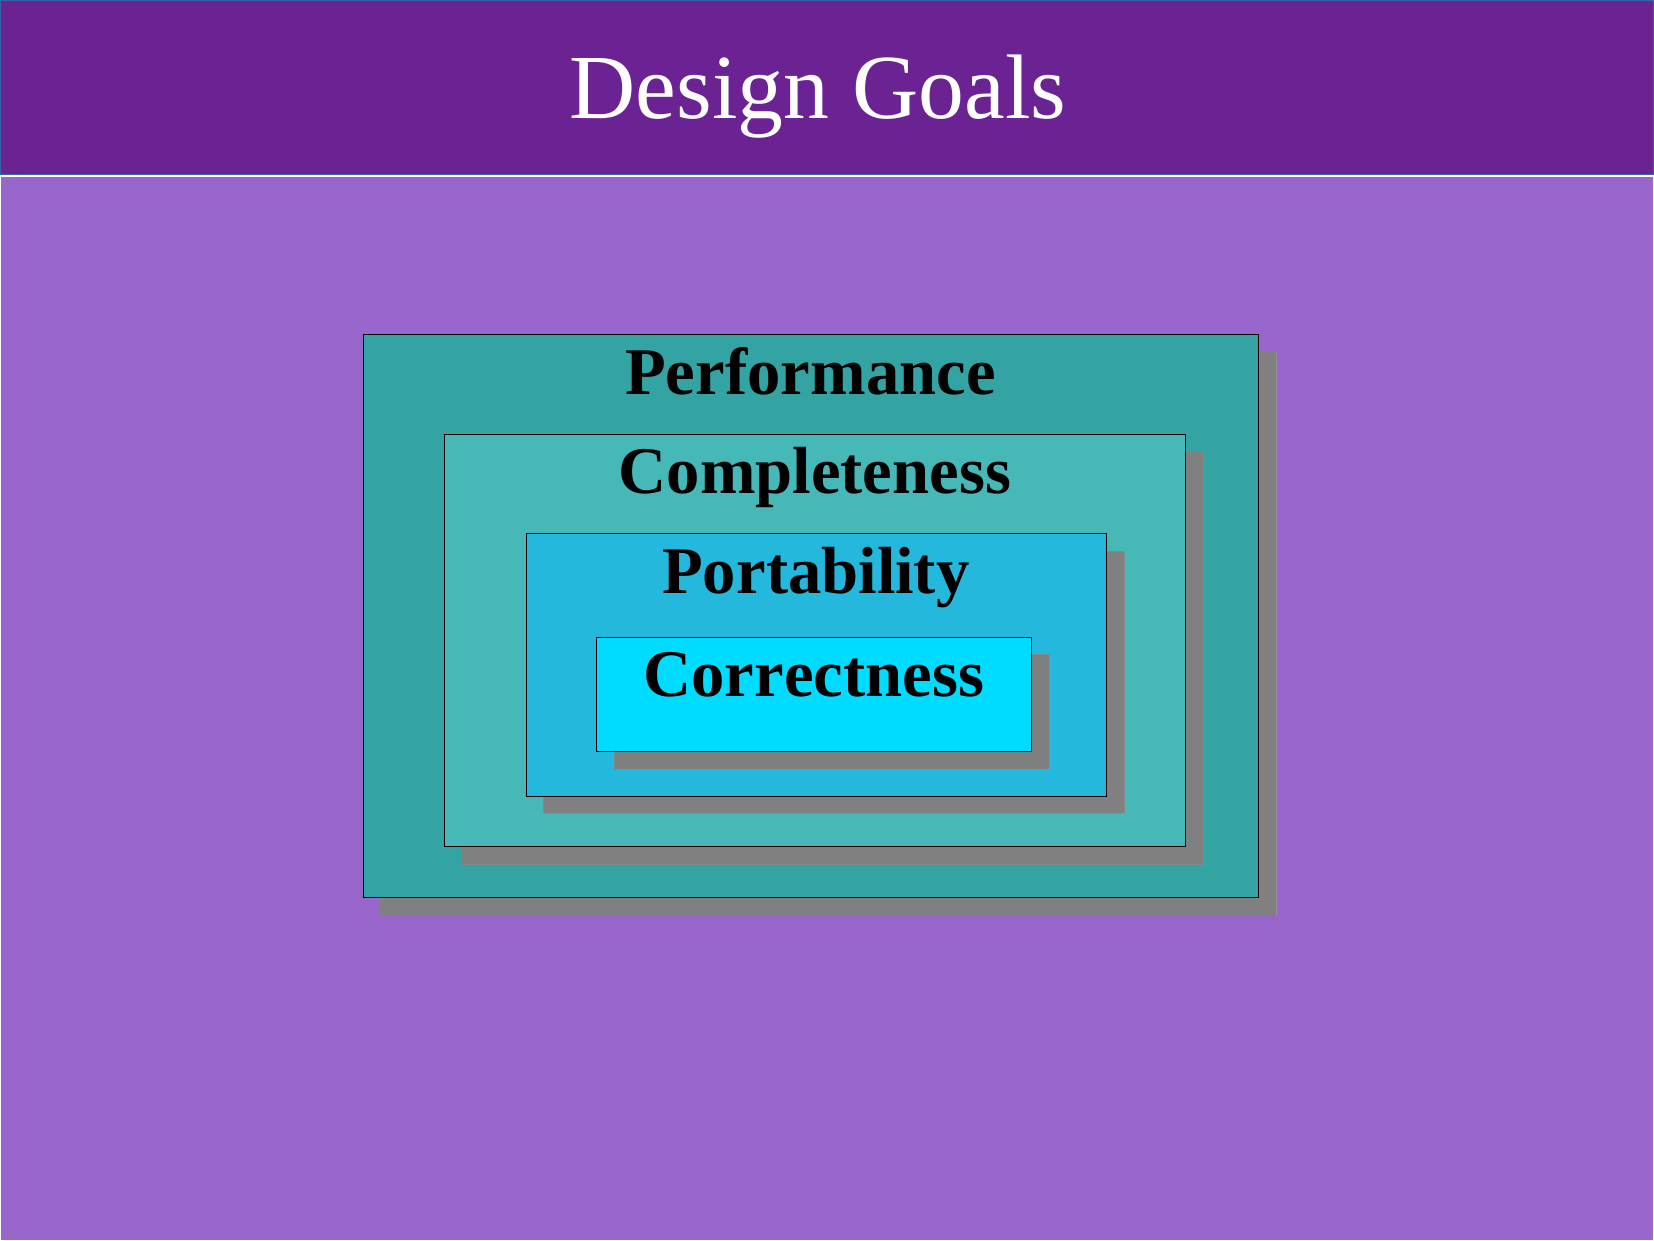

# Design Goals
Performance
Completeness
Portability
Correctness